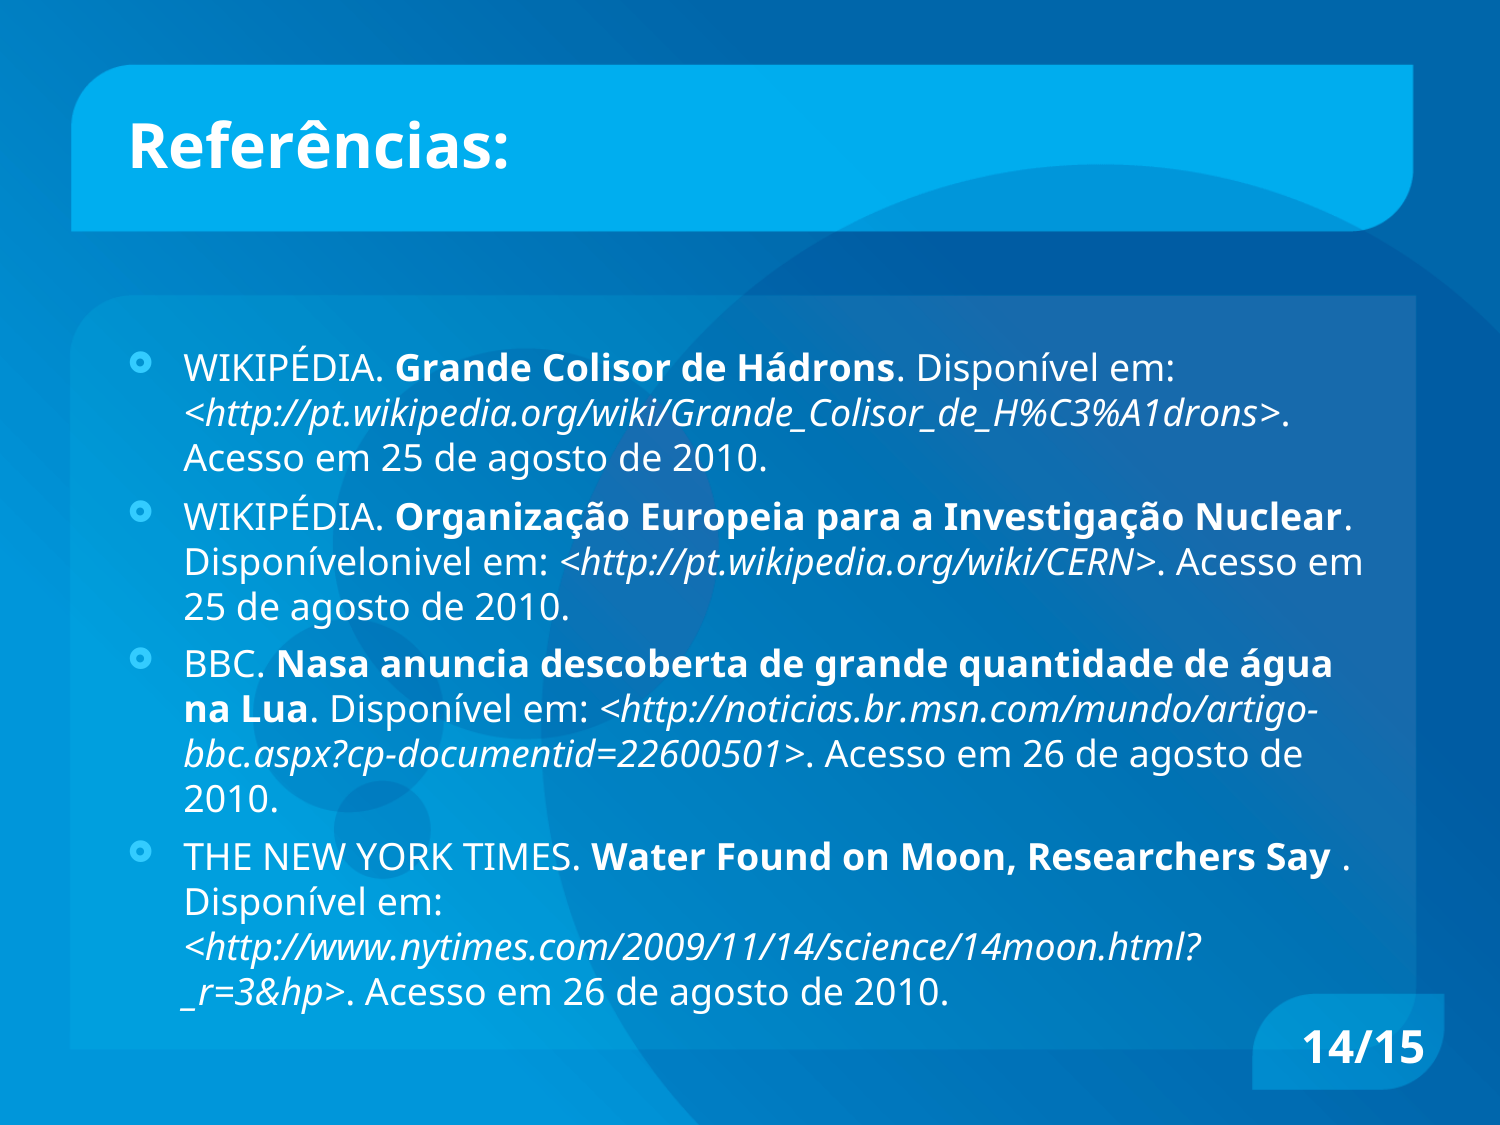

# Referências:
WIKIPÉDIA. Grande Colisor de Hádrons. Disponível em: <http://pt.wikipedia.org/wiki/Grande_Colisor_de_H%C3%A1drons>. Acesso em 25 de agosto de 2010.
WIKIPÉDIA. Organização Europeia para a Investigação Nuclear. Disponívelonivel em: <http://pt.wikipedia.org/wiki/CERN>. Acesso em 25 de agosto de 2010.
BBC. Nasa anuncia descoberta de grande quantidade de água na Lua. Disponível em: <http://noticias.br.msn.com/mundo/artigo-bbc.aspx?cp-documentid=22600501>. Acesso em 26 de agosto de 2010.
THE NEW YORK TIMES. Water Found on Moon, Researchers Say . Disponível em: <http://www.nytimes.com/2009/11/14/science/14moon.html?_r=3&hp>. Acesso em 26 de agosto de 2010.
14/15